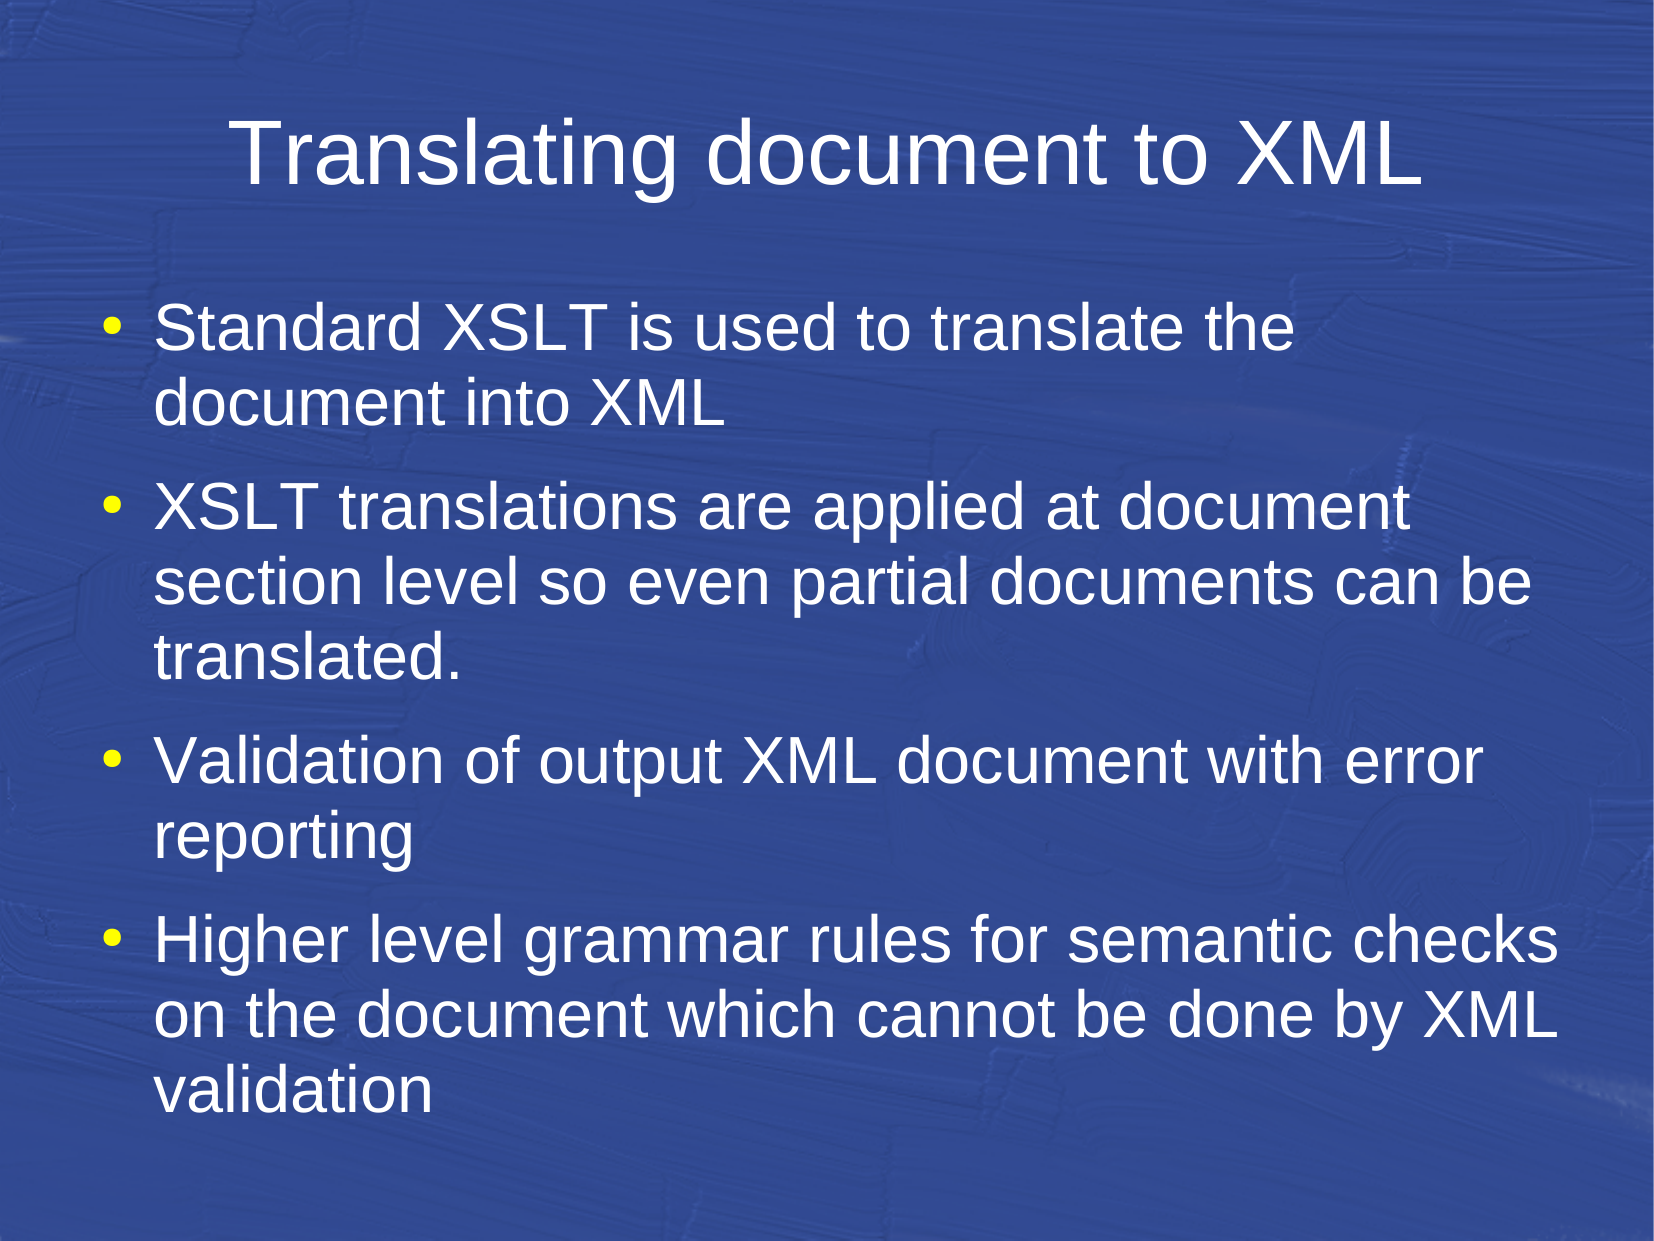

# Translating document to XML
Standard XSLT is used to translate the document into XML
XSLT translations are applied at document section level so even partial documents can be translated.
Validation of output XML document with error reporting
Higher level grammar rules for semantic checks on the document which cannot be done by XML validation